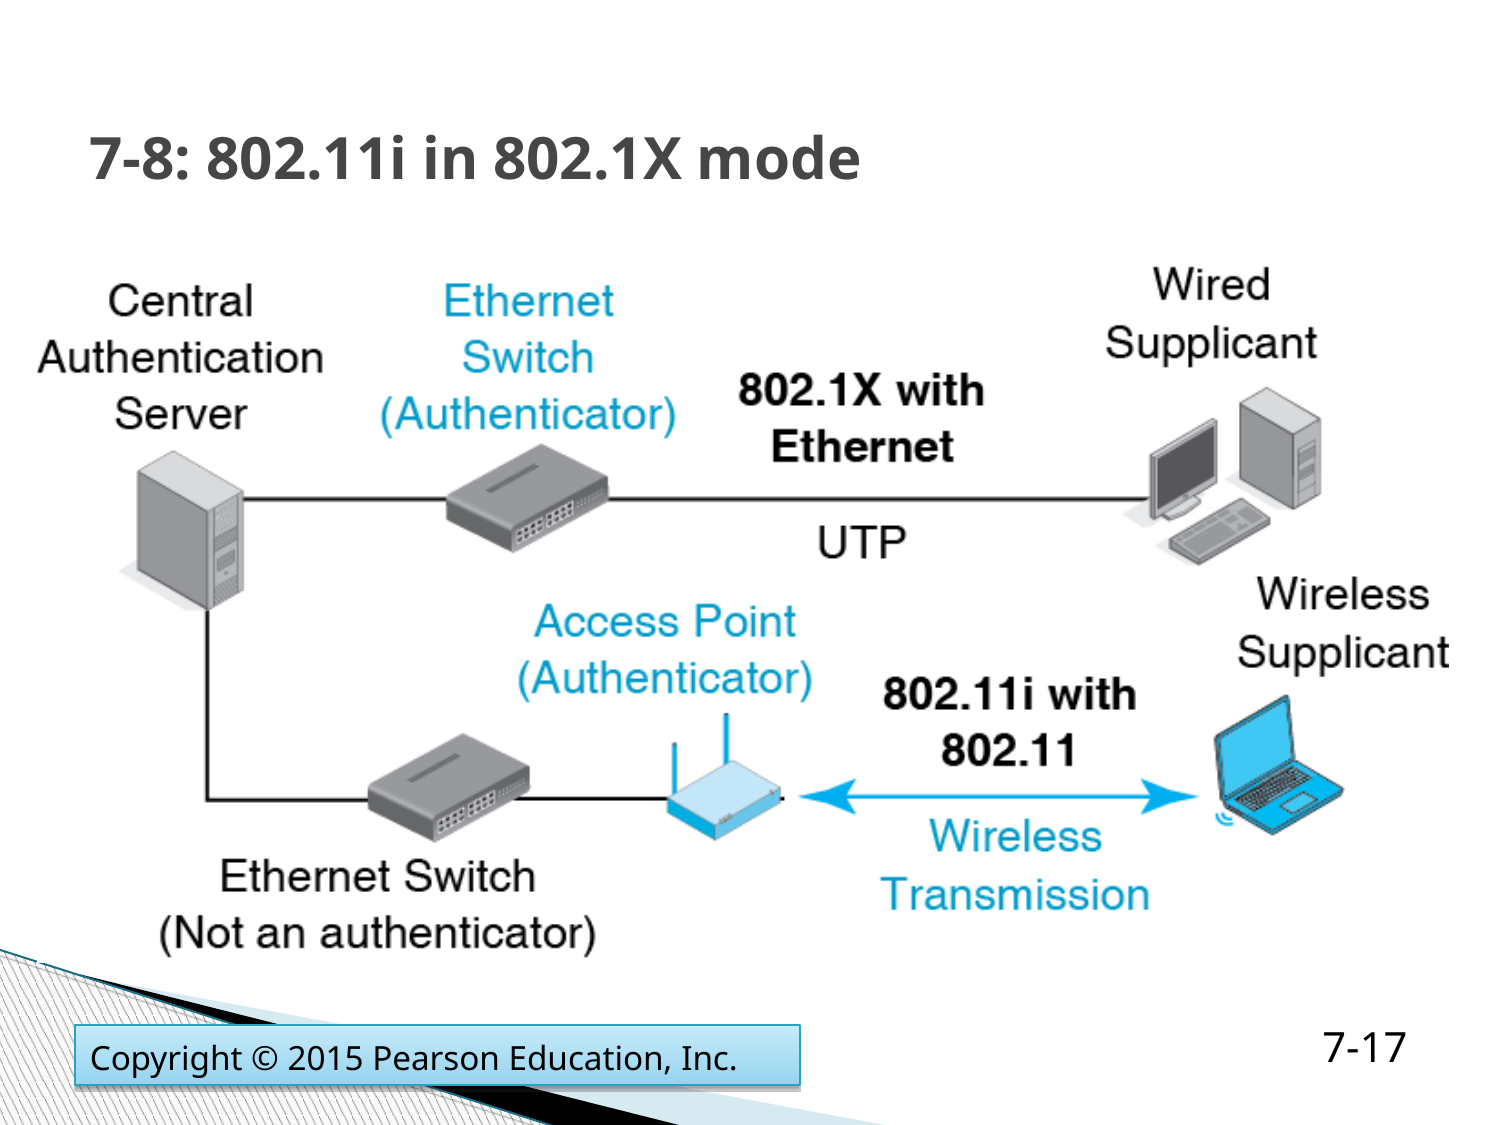

# 7-8: 802.11i in 802.1X mode
Copyright © 2015 Pearson Education, Inc.